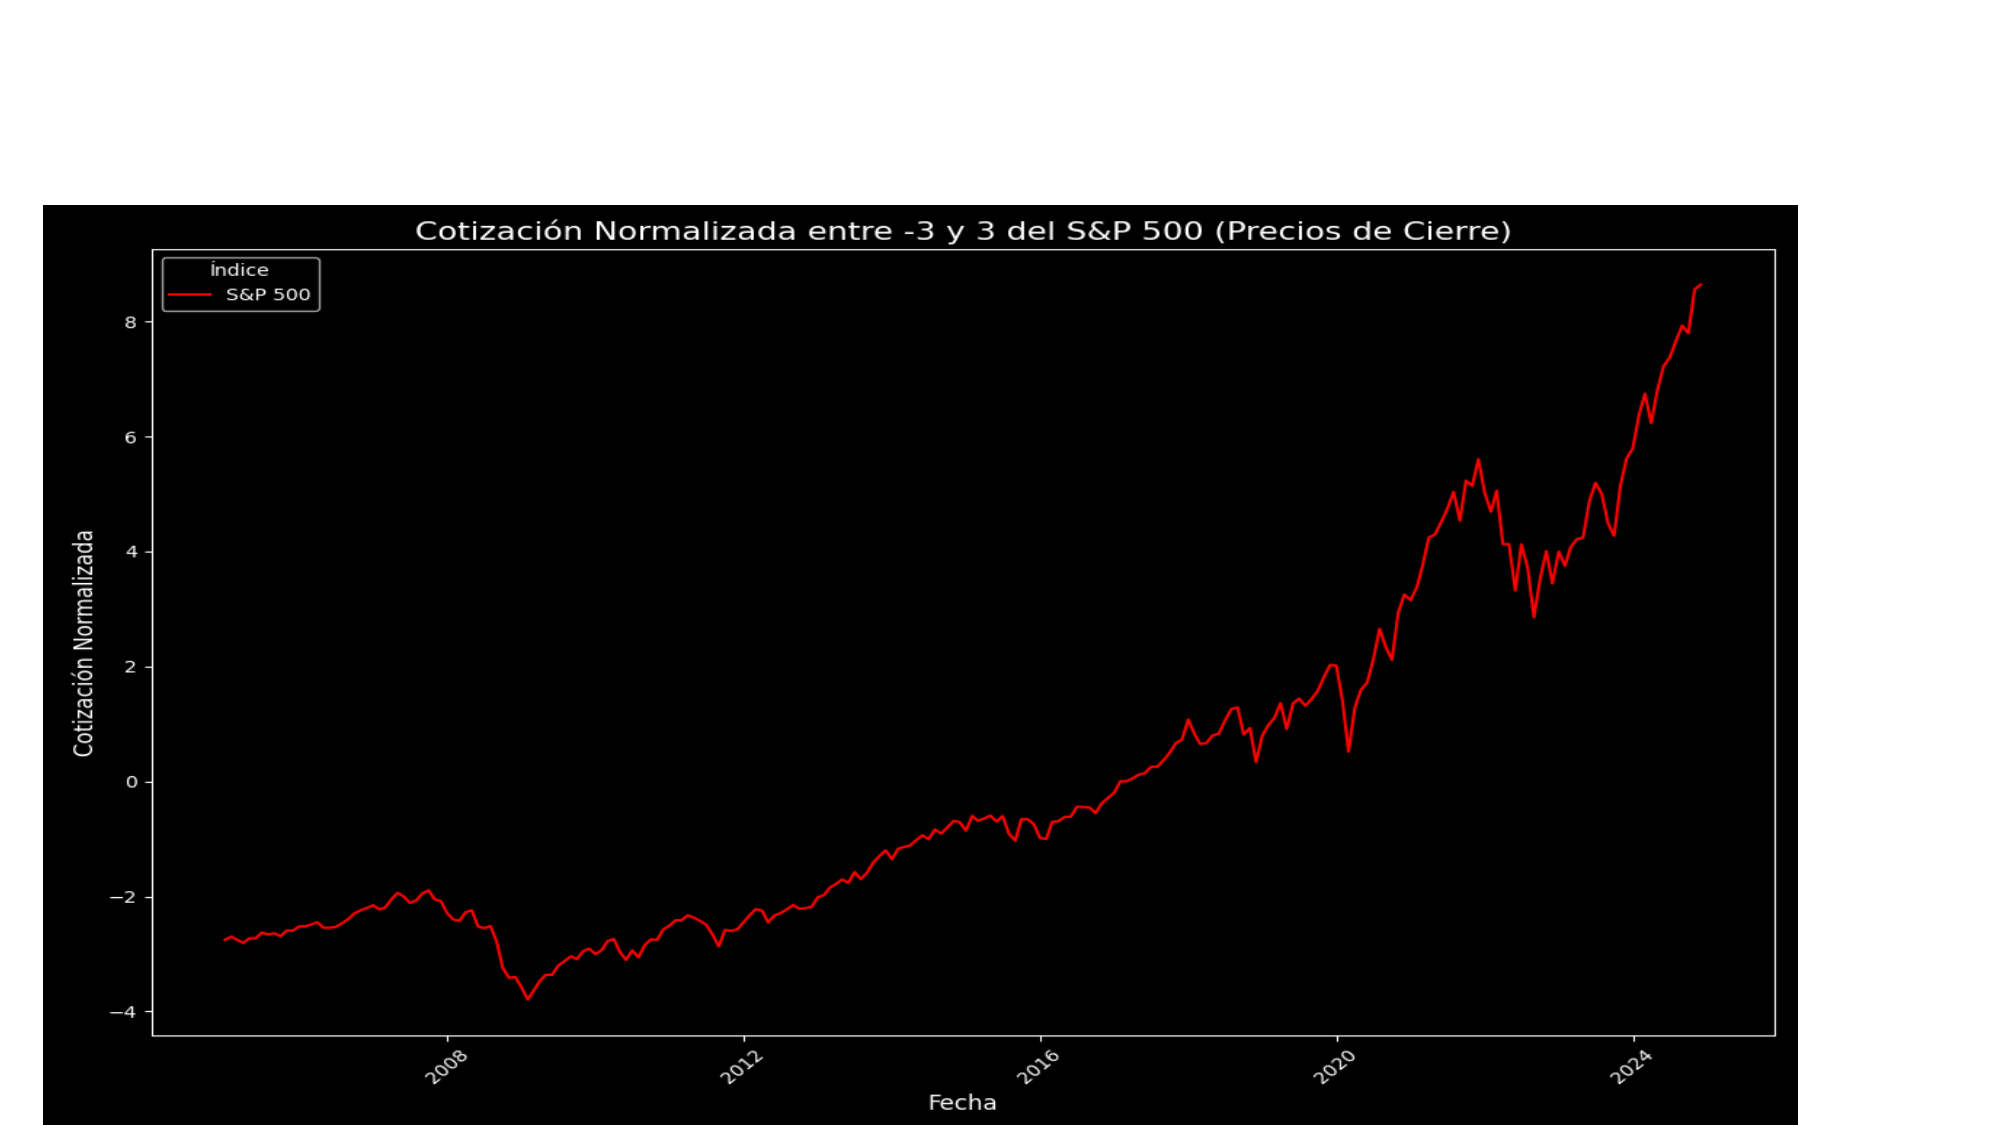

# Representación grafica del mercado a largo plazo